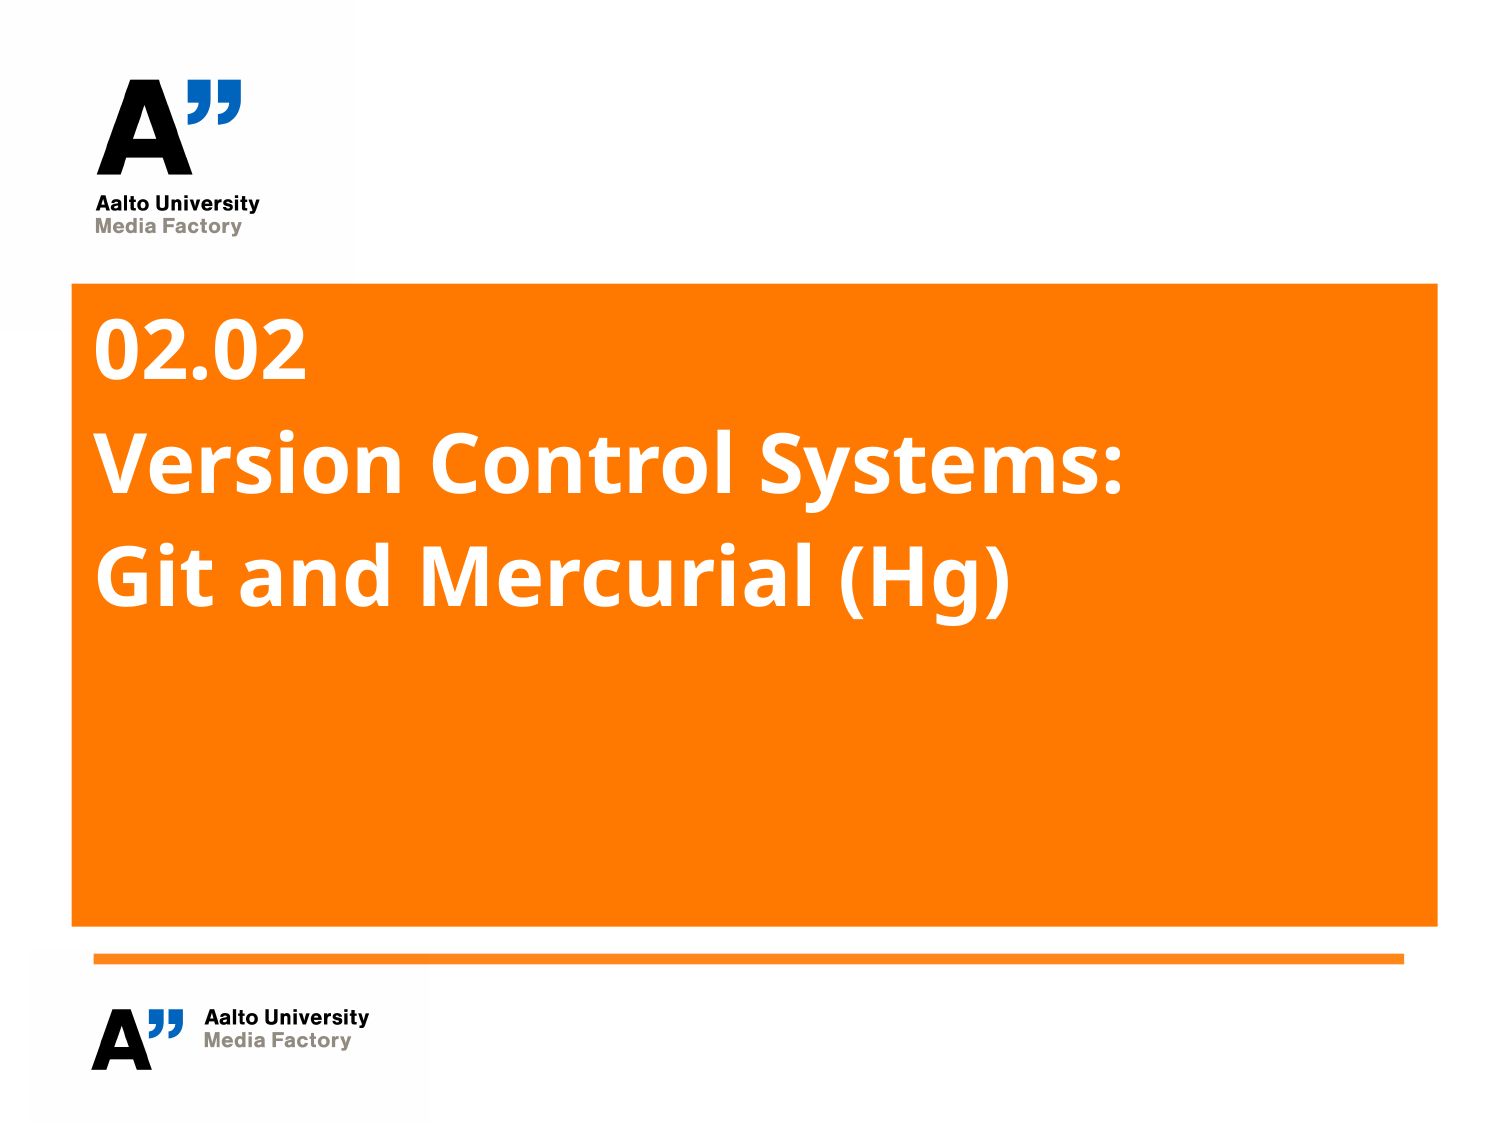

#
02.02
Version Control Systems:
Git and Mercurial (Hg)